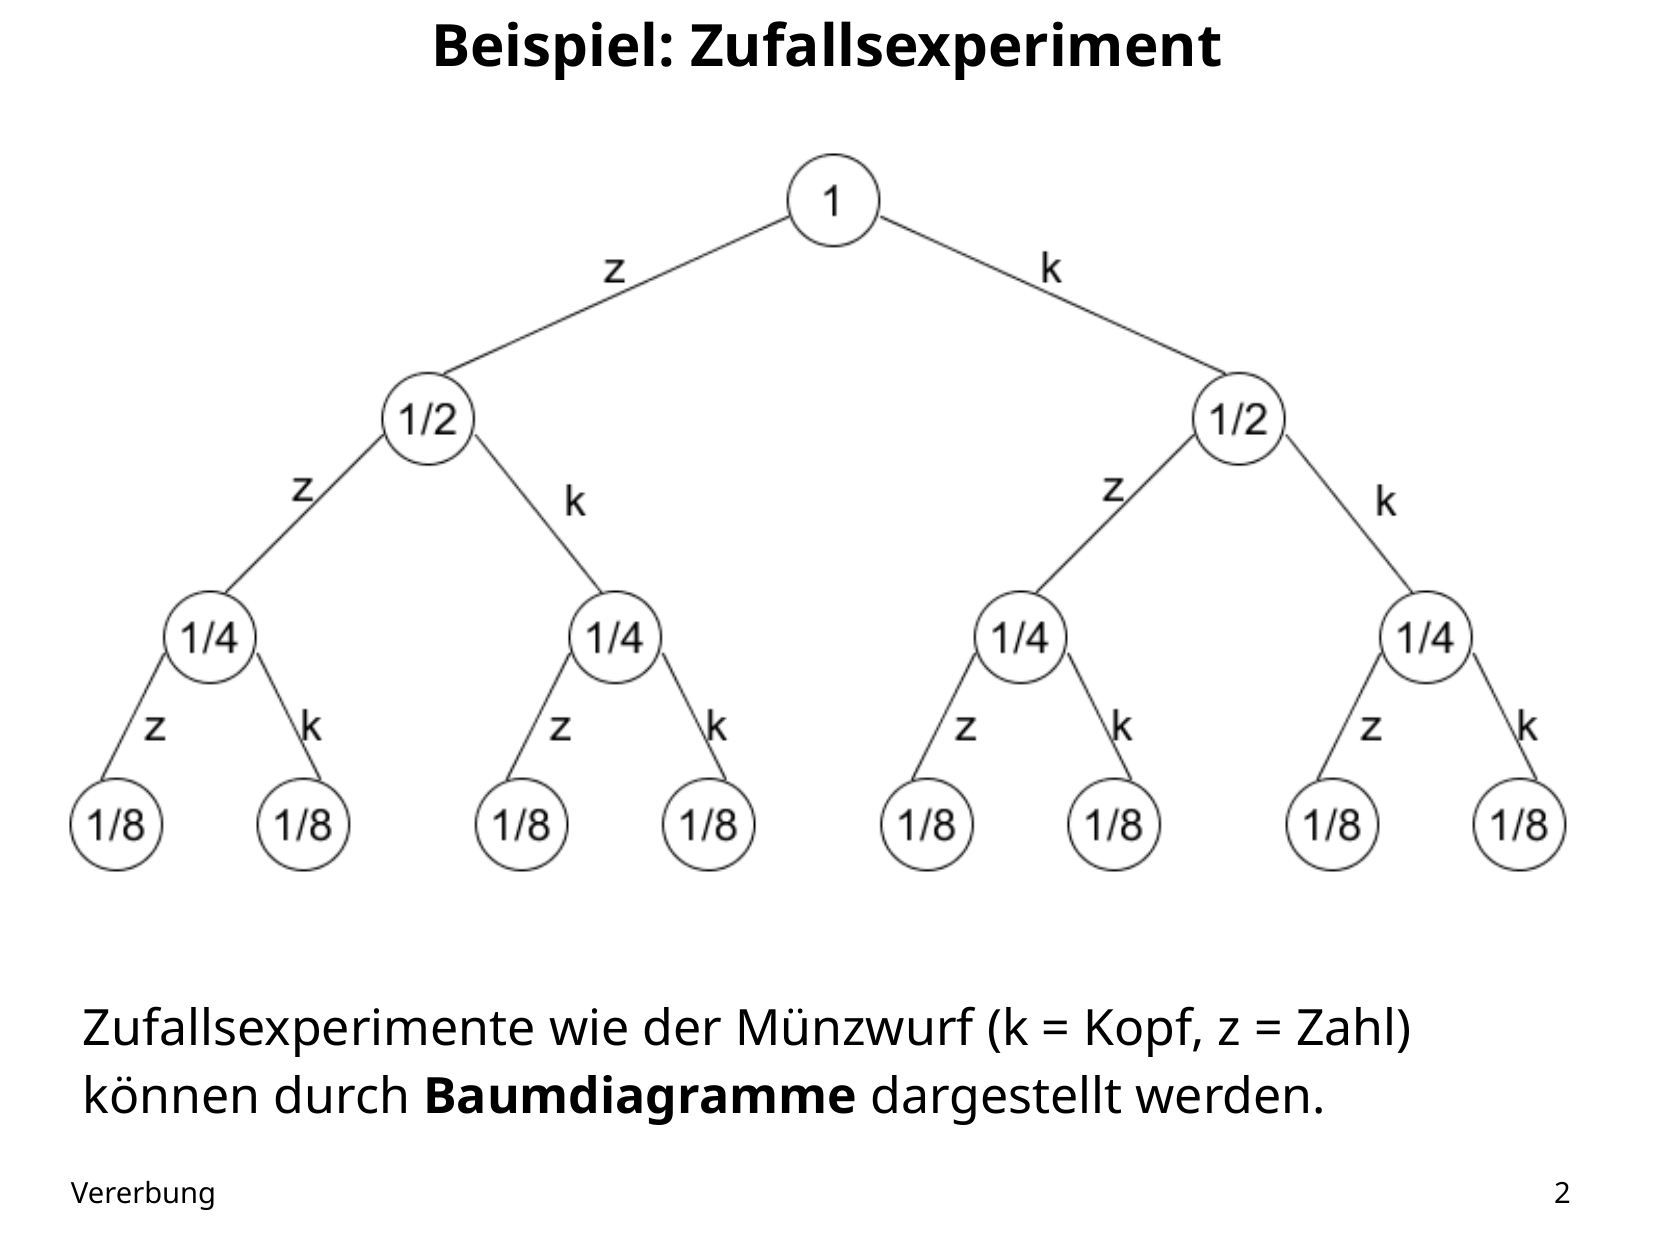

# Beispiel: Zufallsexperiment
Zufallsexperimente wie der Münzwurf (k = Kopf, z = Zahl) können durch Baumdiagramme dargestellt werden.
Vererbung
2